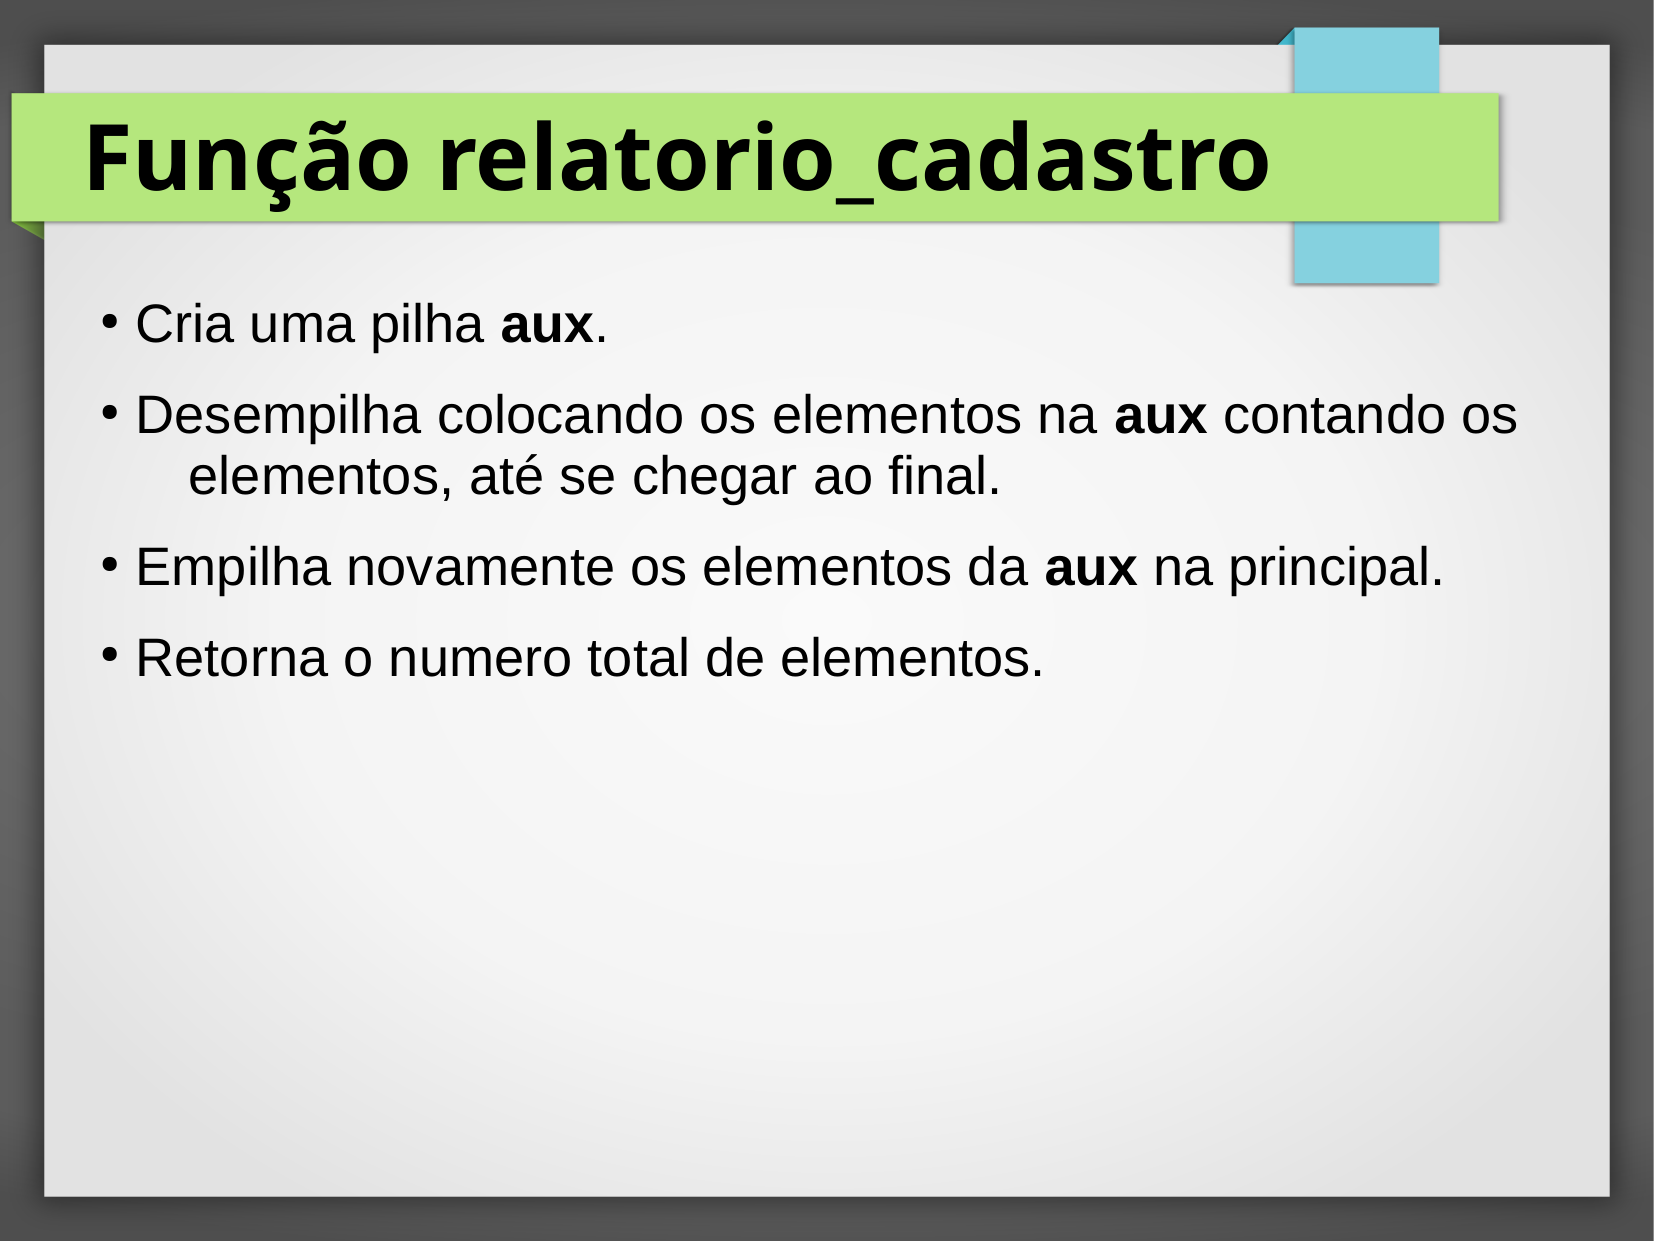

# Função relatorio_cadastro
Cria uma pilha aux.
Desempilha colocando os elementos na aux contando os elementos, até se chegar ao final.
Empilha novamente os elementos da aux na principal.
Retorna o numero total de elementos.